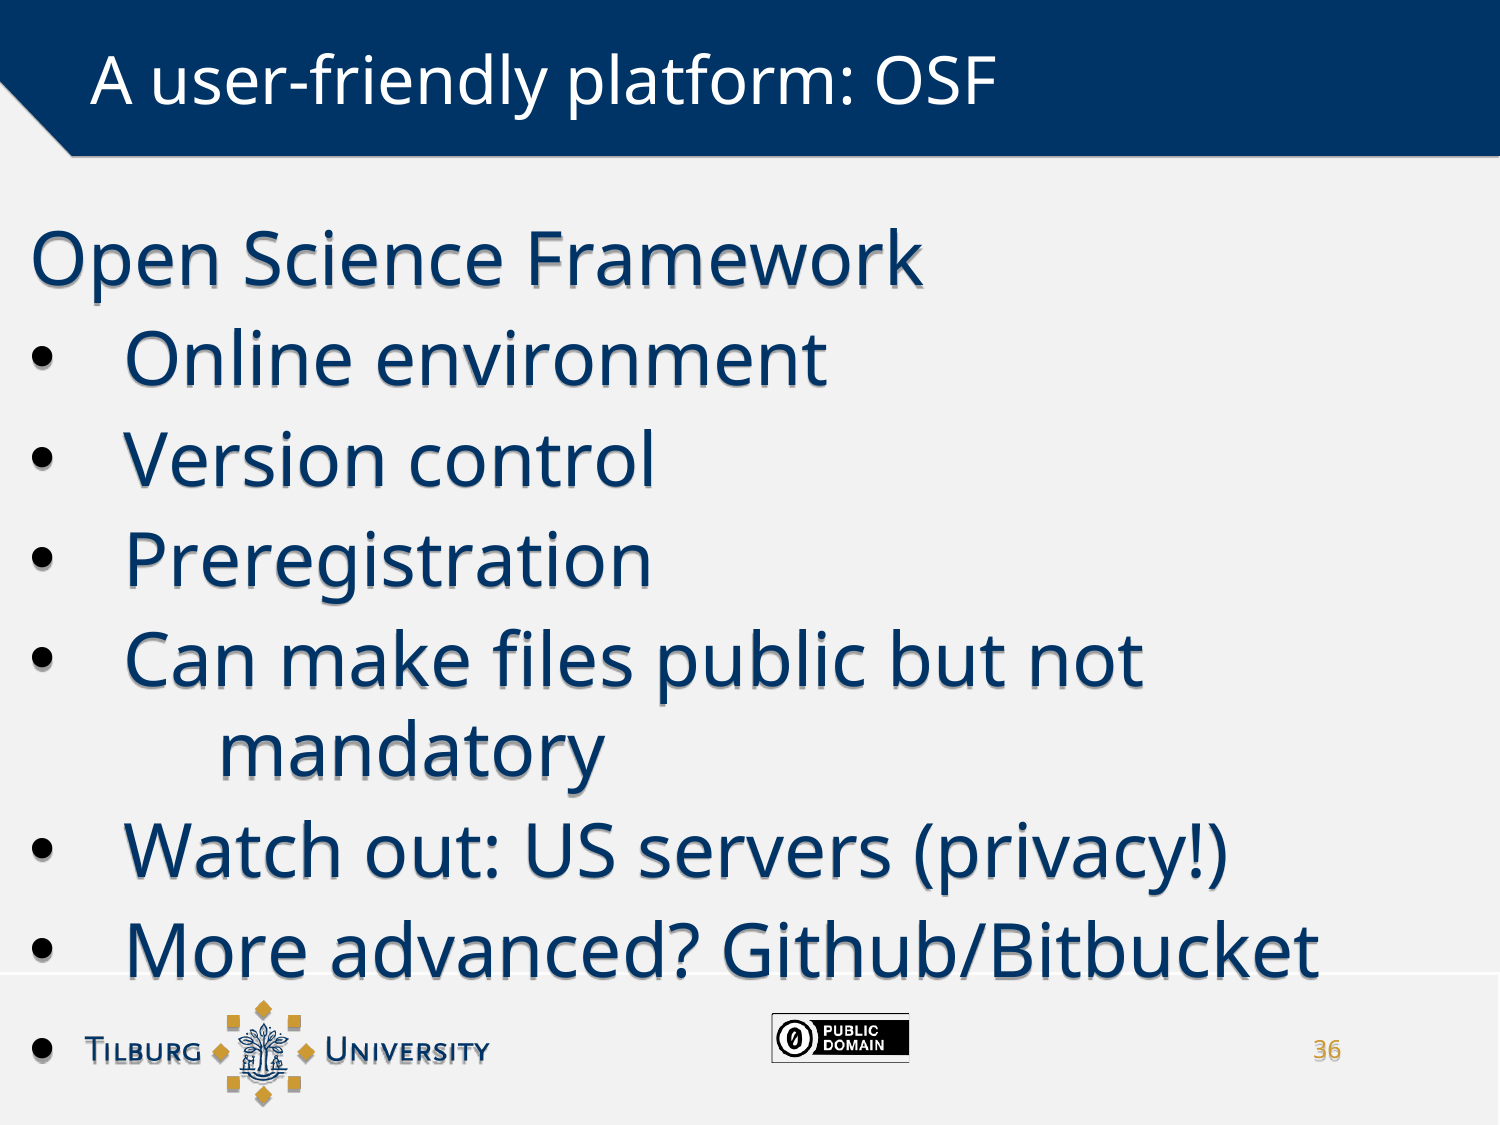

# A user-friendly platform: OSF
Open Science Framework
Online environment
Version control
Preregistration
Can make files public but not mandatory
Watch out: US servers (privacy!)
More advanced? Github/Bitbucket